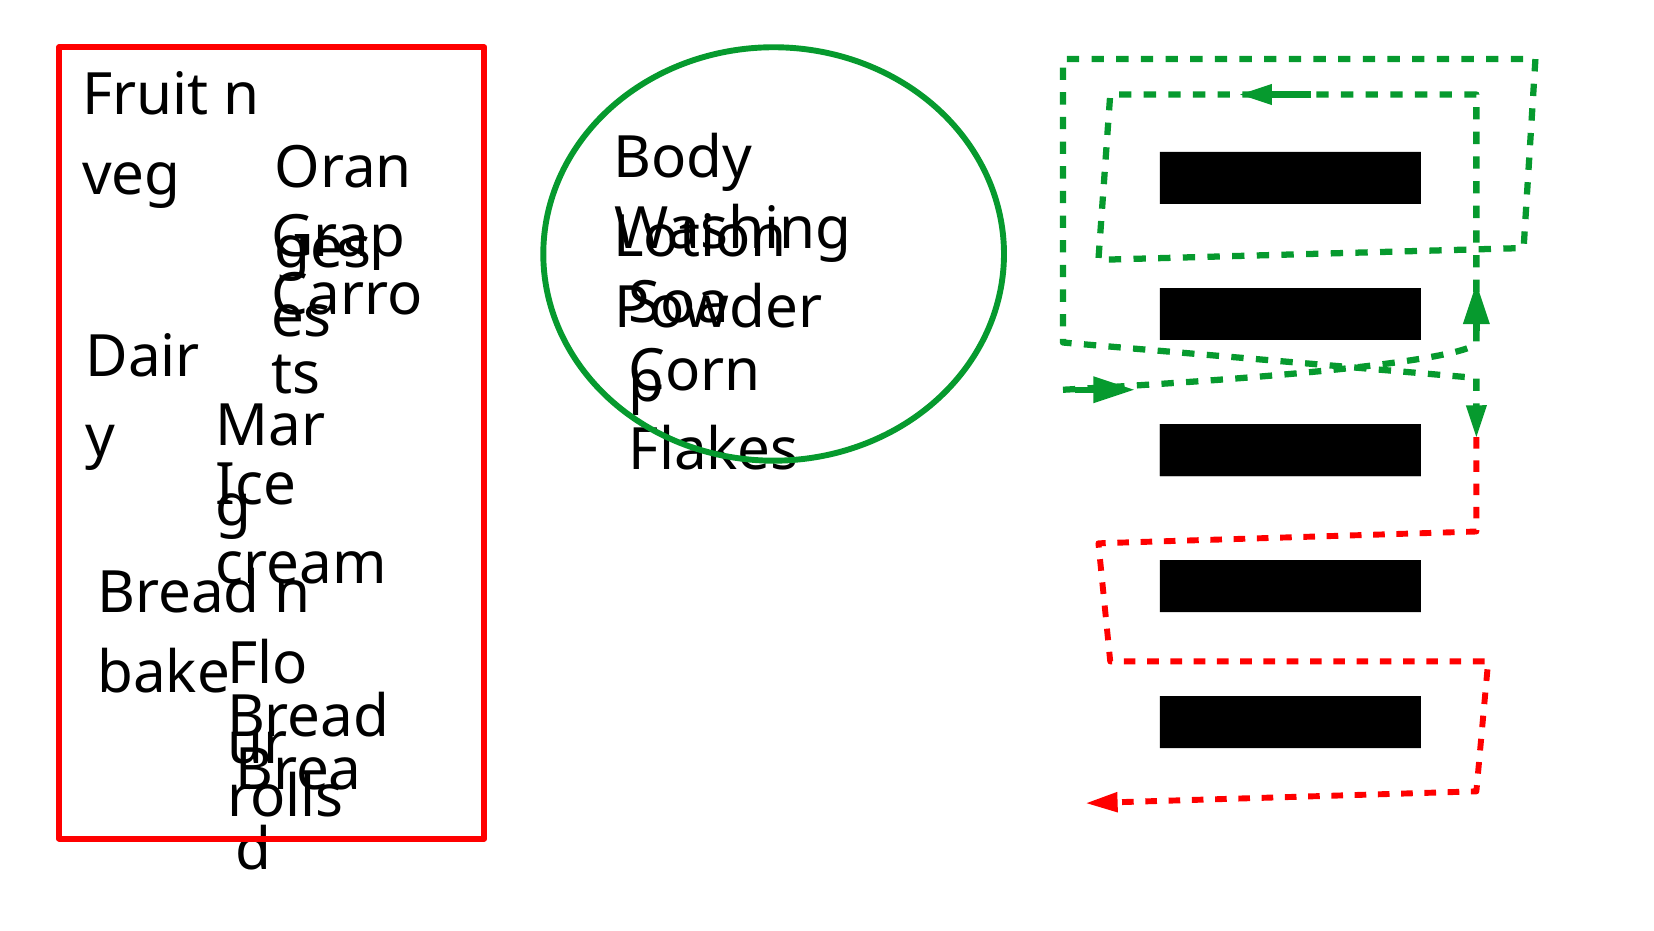

Fruit n veg
Body Lotion
Washing Powder
Soap
Corn Flakes
Oranges
Grapes
Carrots
Dairy
Marg
Ice cream
Bread n bake
Flour
Bread rolls
Bread